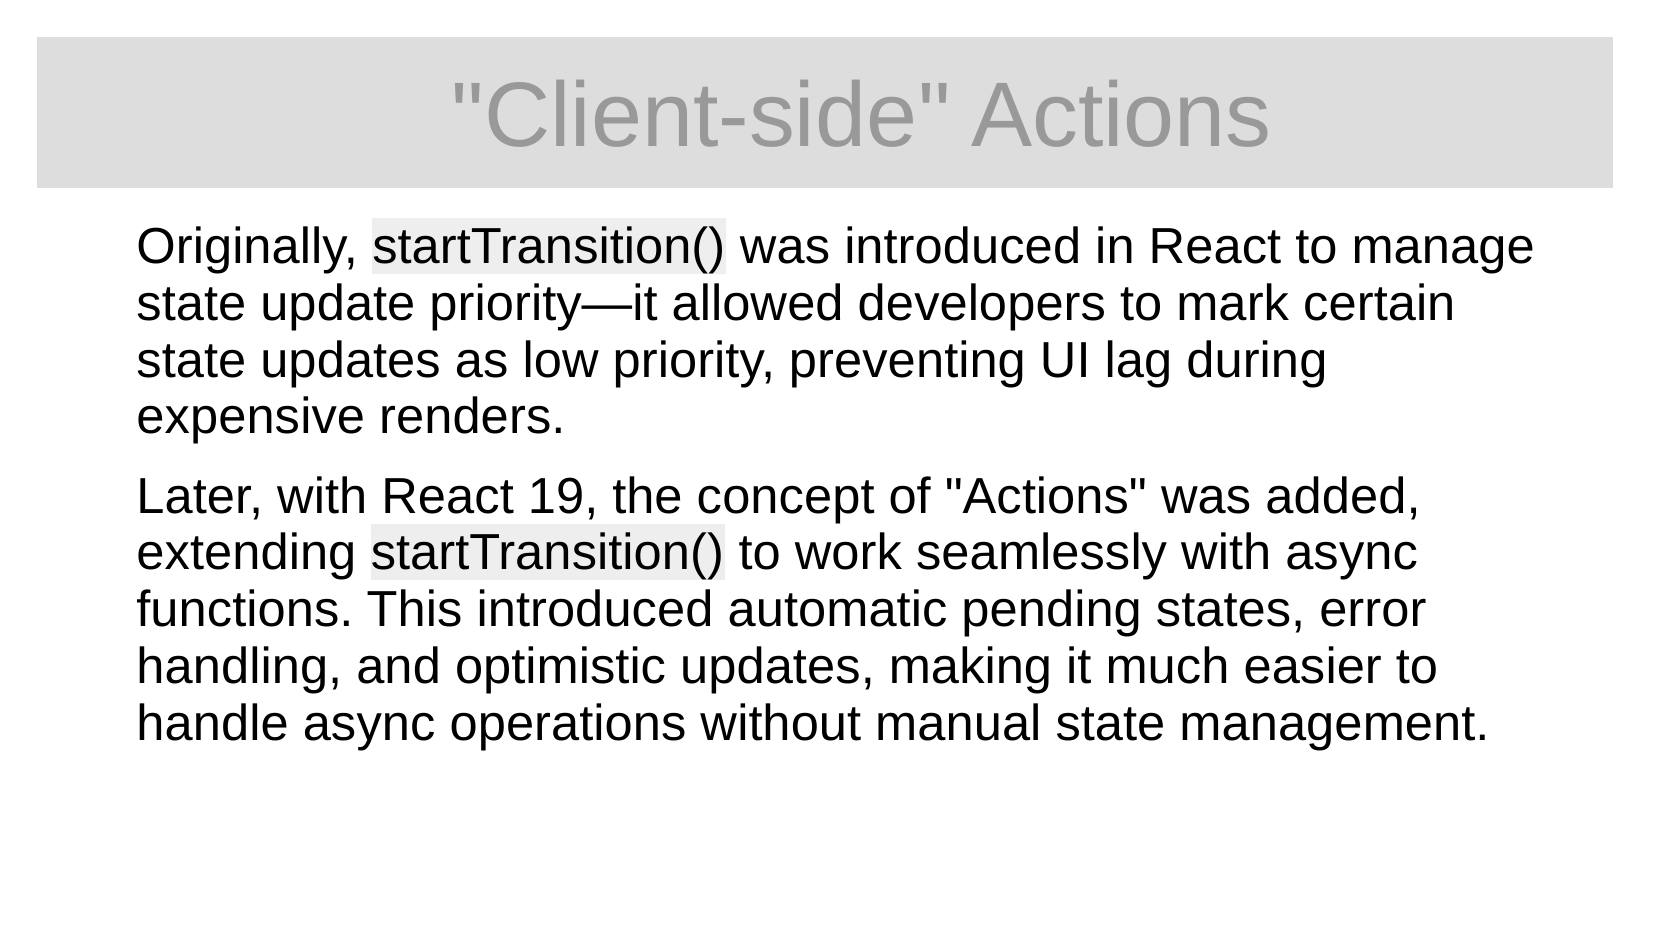

# "Client-side" Actions
Originally, startTransition() was introduced in React to manage state update priority—it allowed developers to mark certain state updates as low priority, preventing UI lag during expensive renders.
Later, with React 19, the concept of "Actions" was added, extending startTransition() to work seamlessly with async functions. This introduced automatic pending states, error handling, and optimistic updates, making it much easier to handle async operations without manual state management.